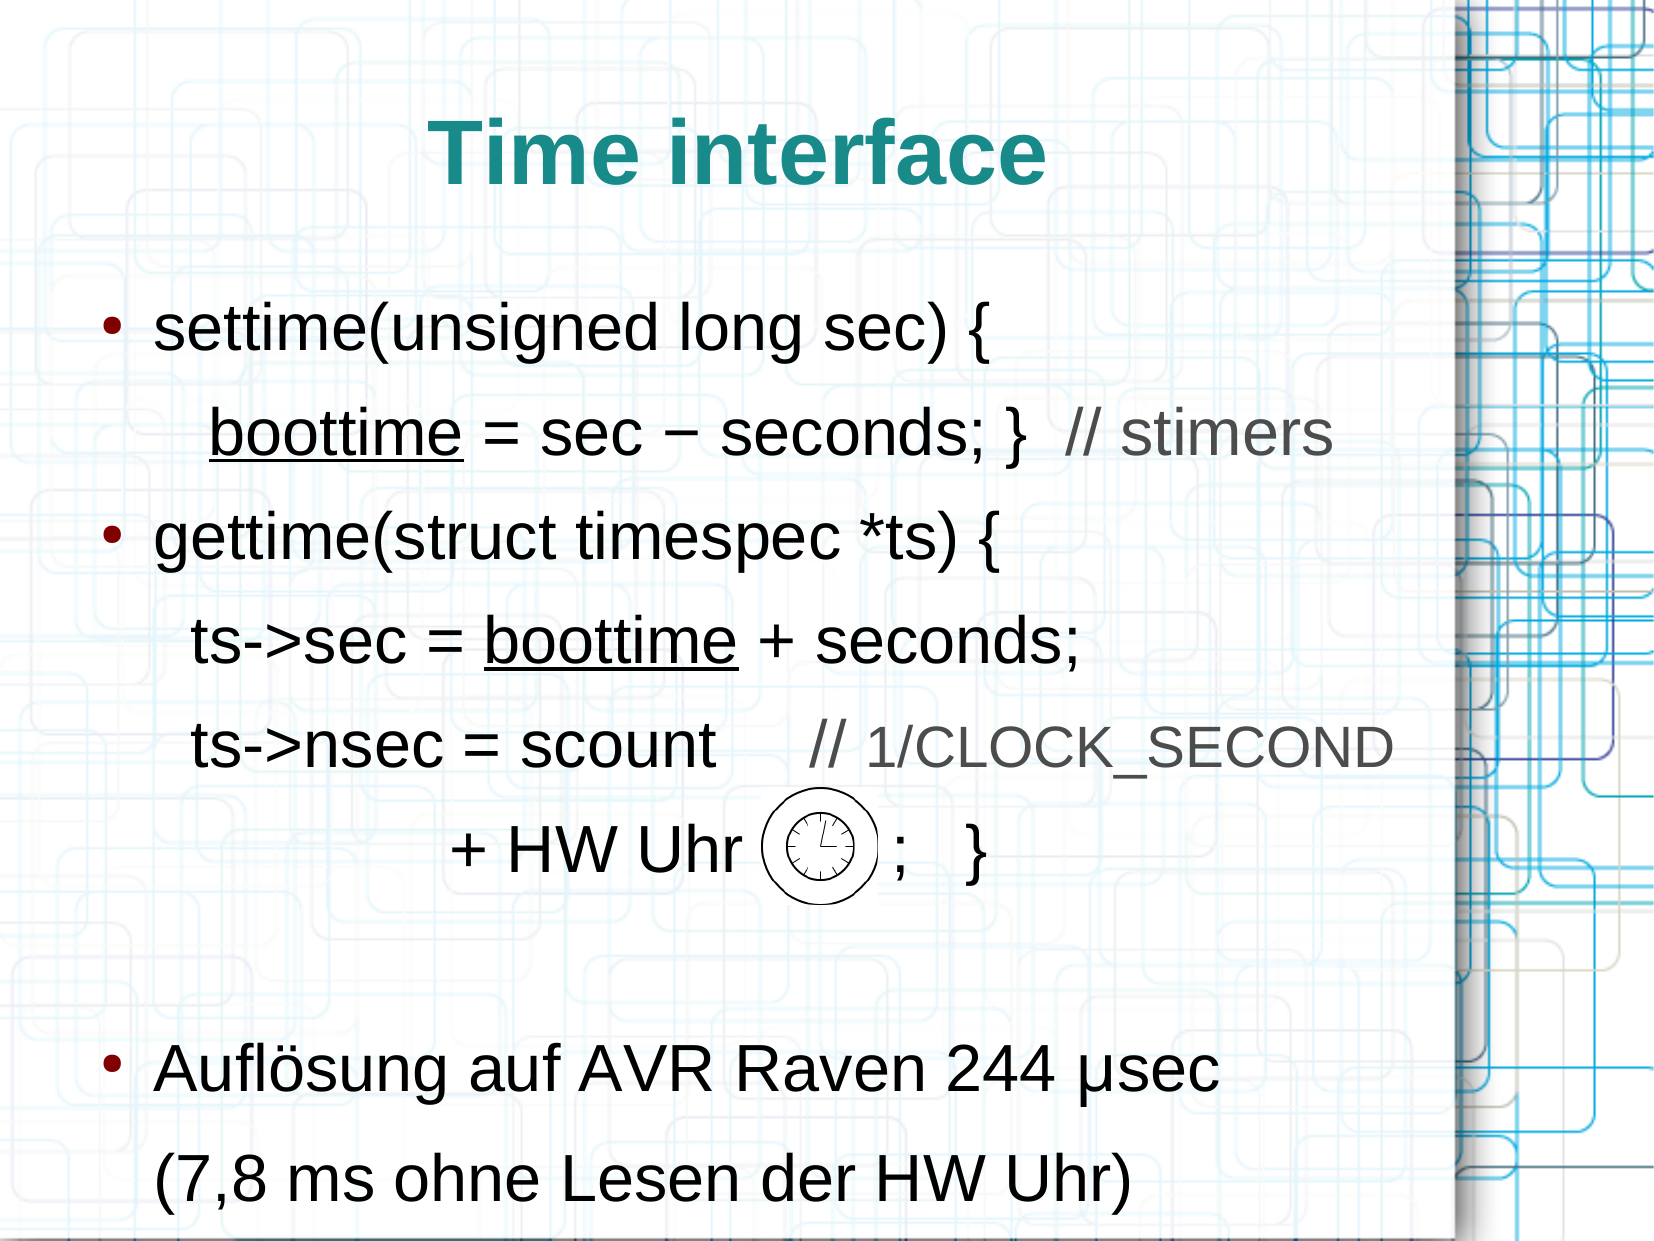

# Time interface
settime(unsigned long sec) {
 boottime = sec − seconds; } // stimers
gettime(struct timespec *ts) {
 ts->sec = boottime + seconds;
 ts->nsec = scount // 1/CLOCK_SECOND
 + HW Uhr ; }
Auflösung auf AVR Raven 244 μsec
(7,8 ms ohne Lesen der HW Uhr)